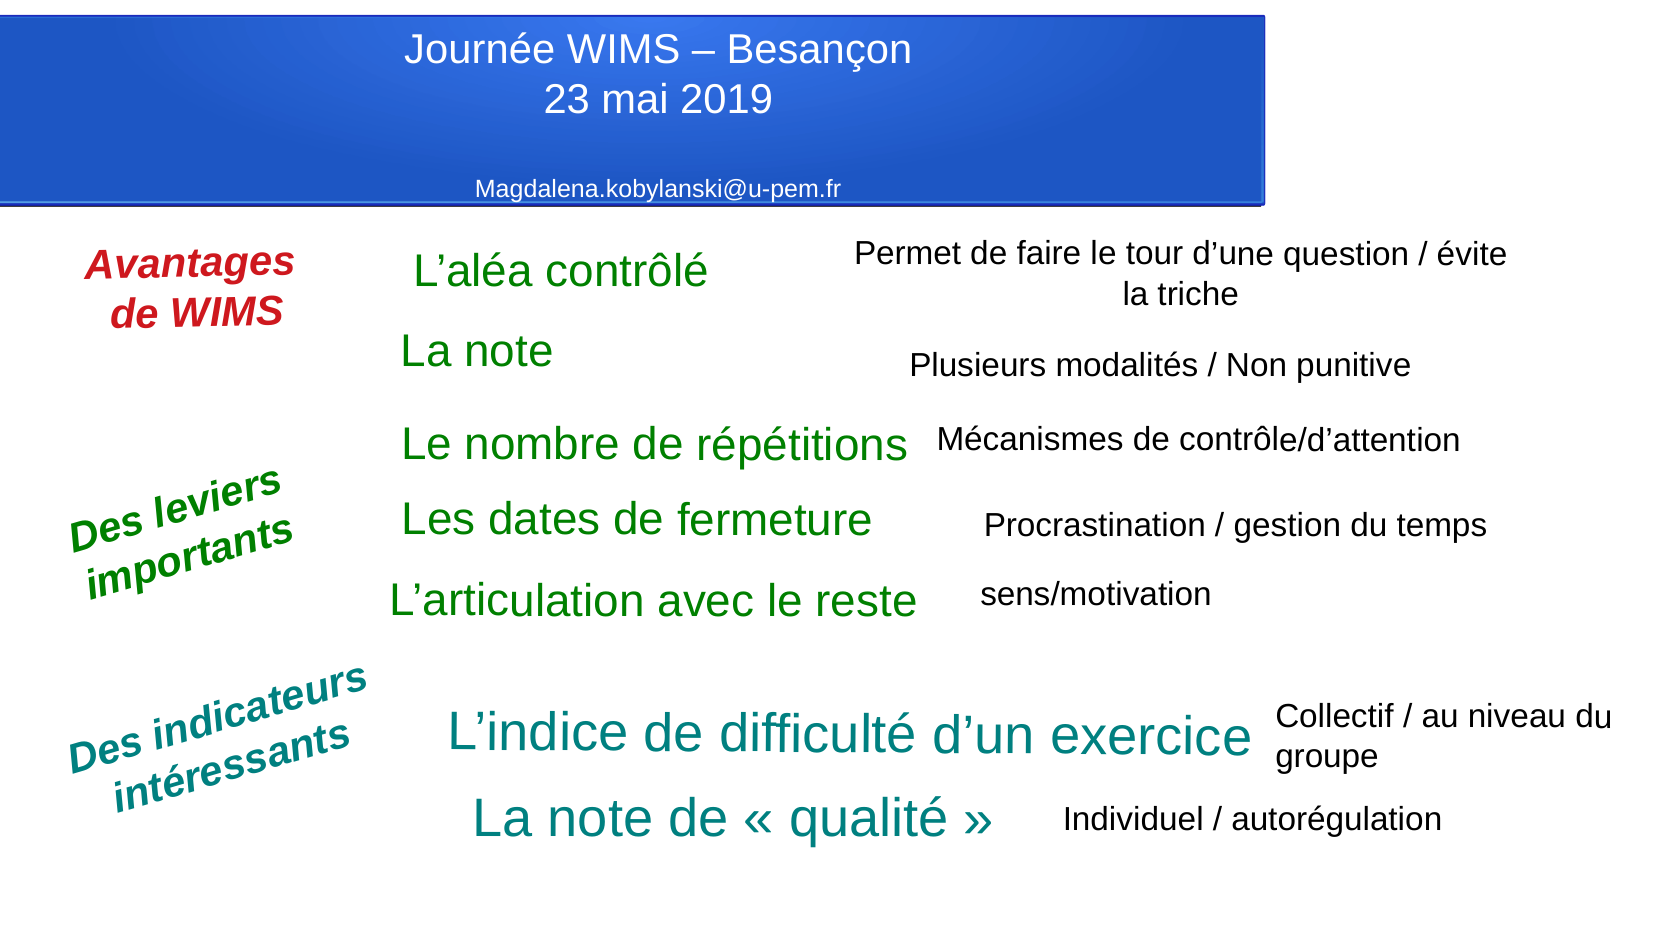

Journée WIMS – Besançon
23 mai 2019
Magdalena.kobylanski@u-pem.fr
Avantages
de WIMS
Permet de faire le tour d’une question / évite la triche
L’aléa contrôlé
La note
Plusieurs modalités / Non punitive
Mécanismes de contrôle/d’attention
Le nombre de répétitions
Des leviers importants
Les dates de fermeture
Procrastination / gestion du temps
sens/motivation
L’articulation avec le reste
Des indicateurs intéressants
L’indice de difficulté d’un exercice
Collectif / au niveau du groupe
La note de « qualité »
Individuel / autorégulation